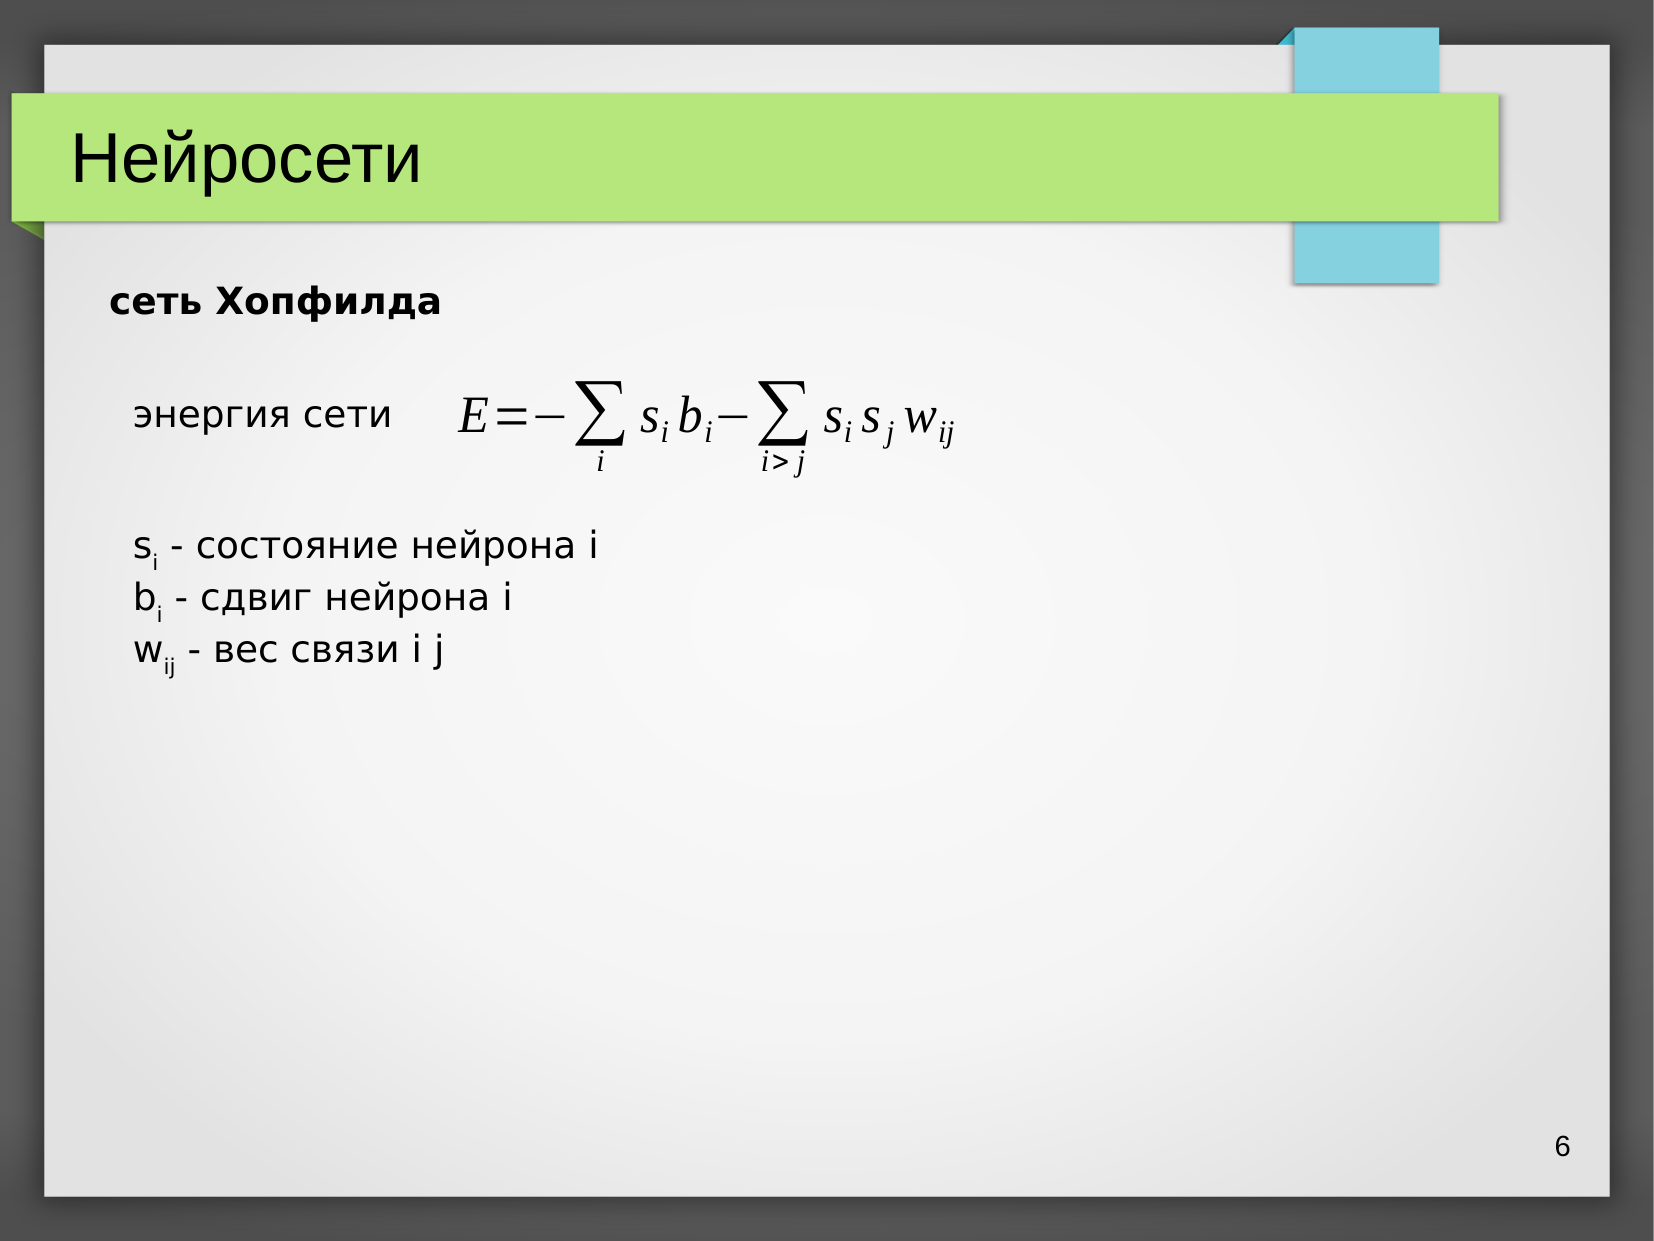

# Нейросети
сеть Хопфилда
энергия сети
si - состояние нейрона i
bi - сдвиг нейрона i
wij - вес связи i j
6